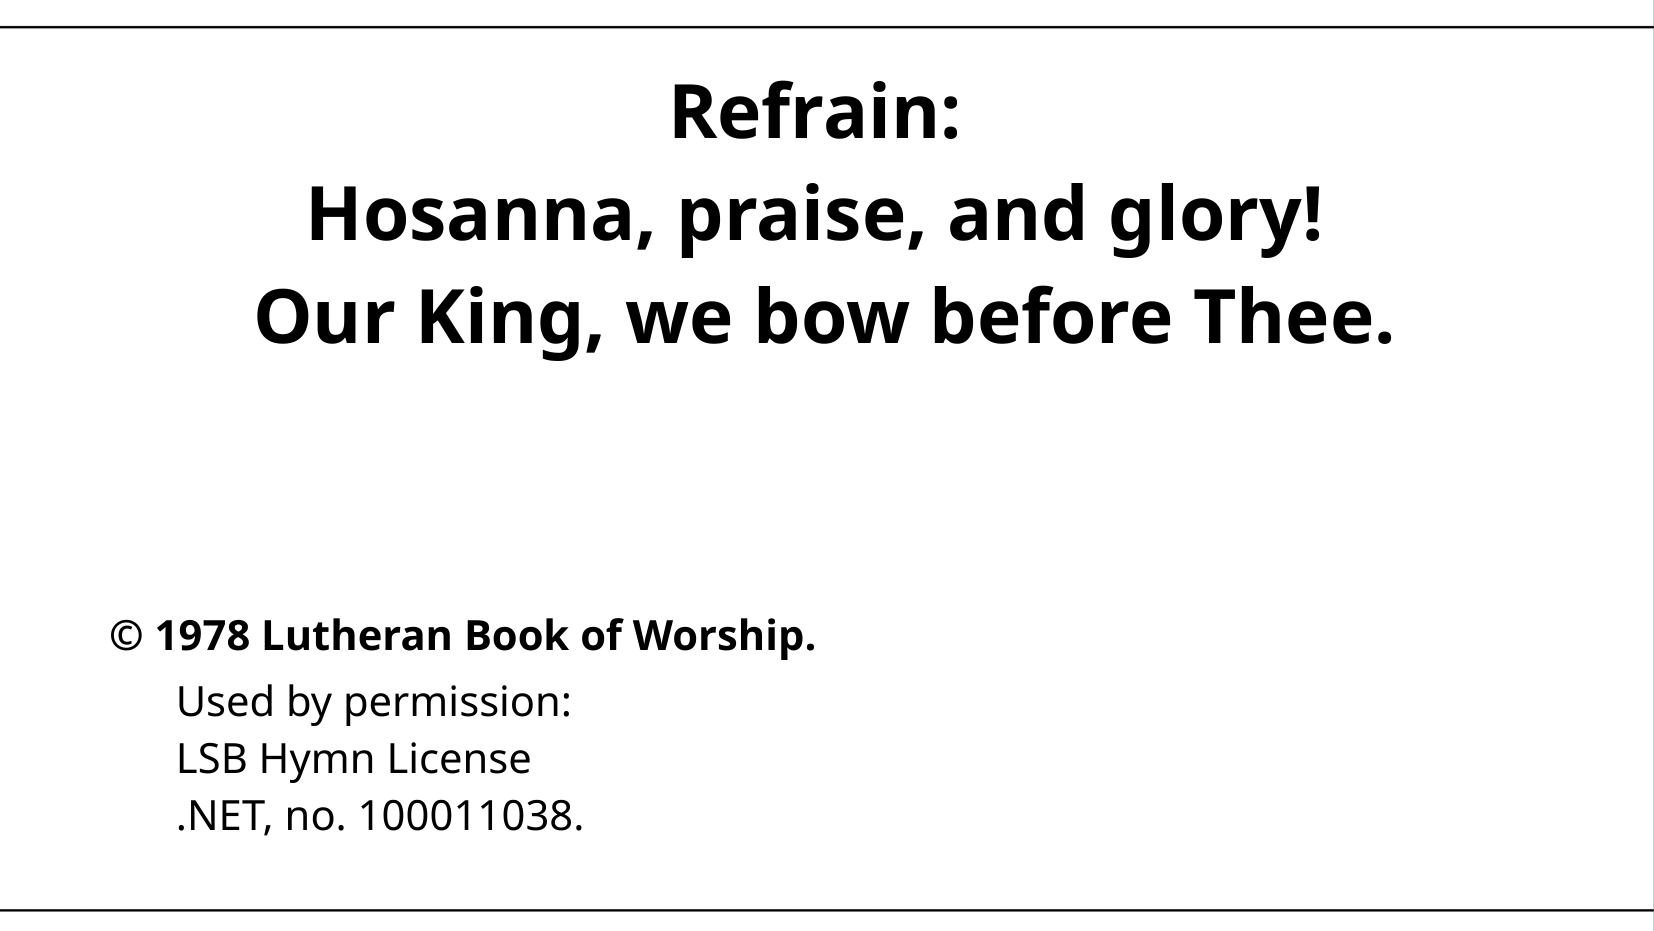

Refrain:
Hosanna, praise, and glory!
Our King, we bow before Thee.
 © 1978 Lutheran Book of Worship.
 Used by permission:
 LSB Hymn License
 .NET, no. 100011038.